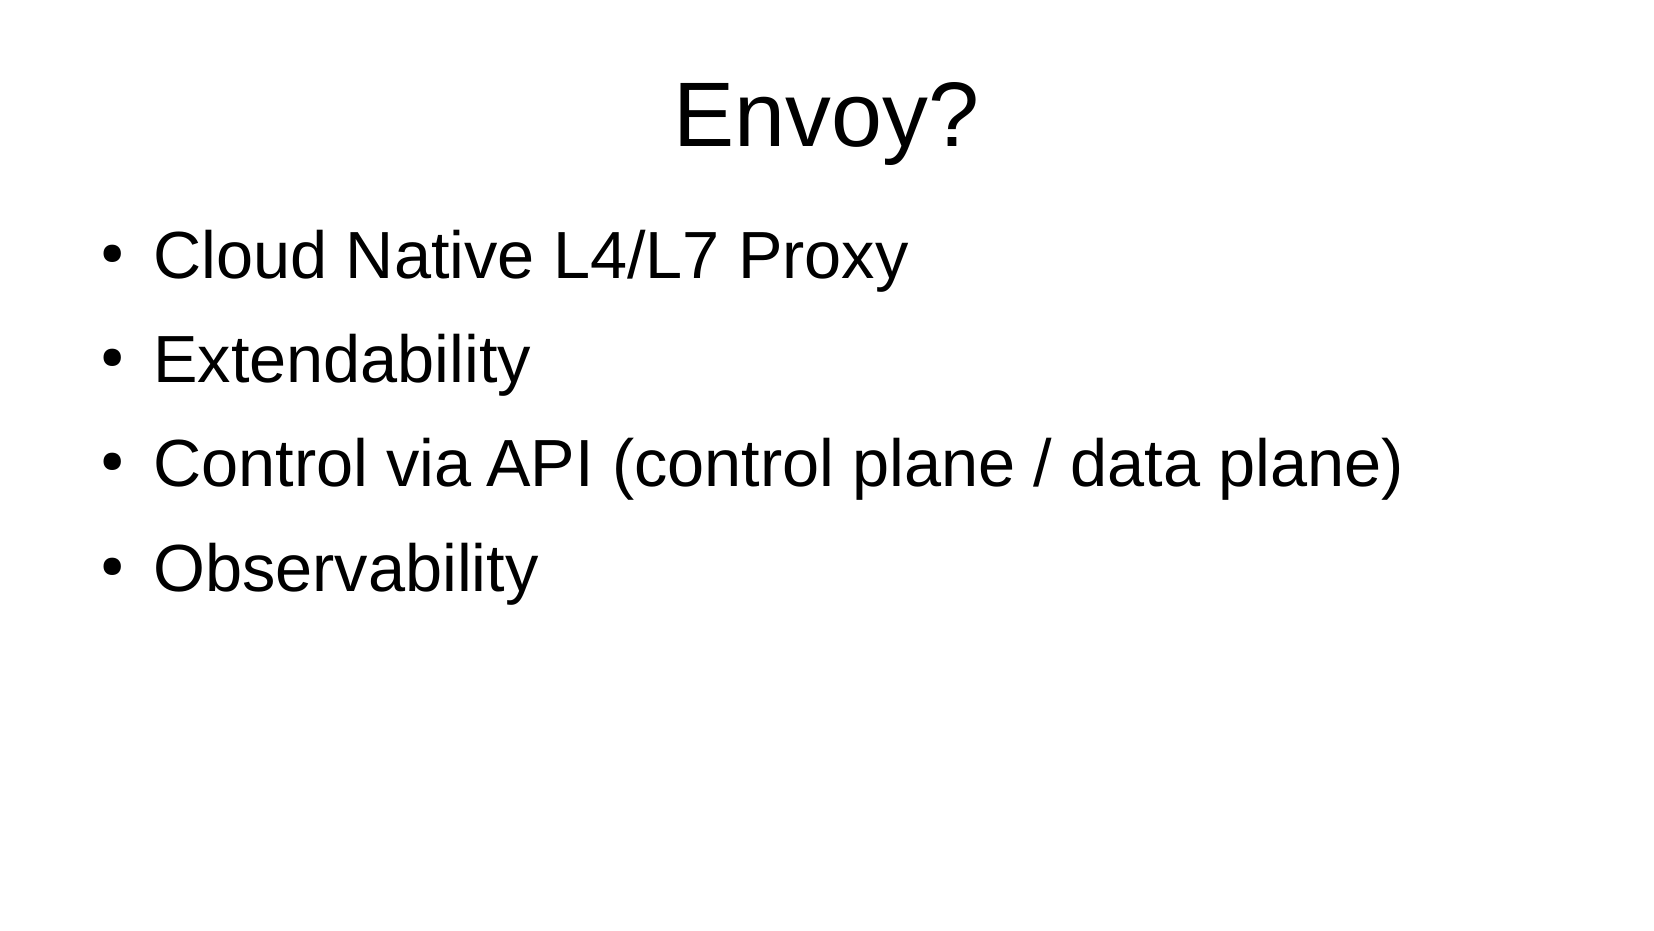

# Envoy?
Cloud Native L4/L7 Proxy
Extendability
Control via API (control plane / data plane)
Observability